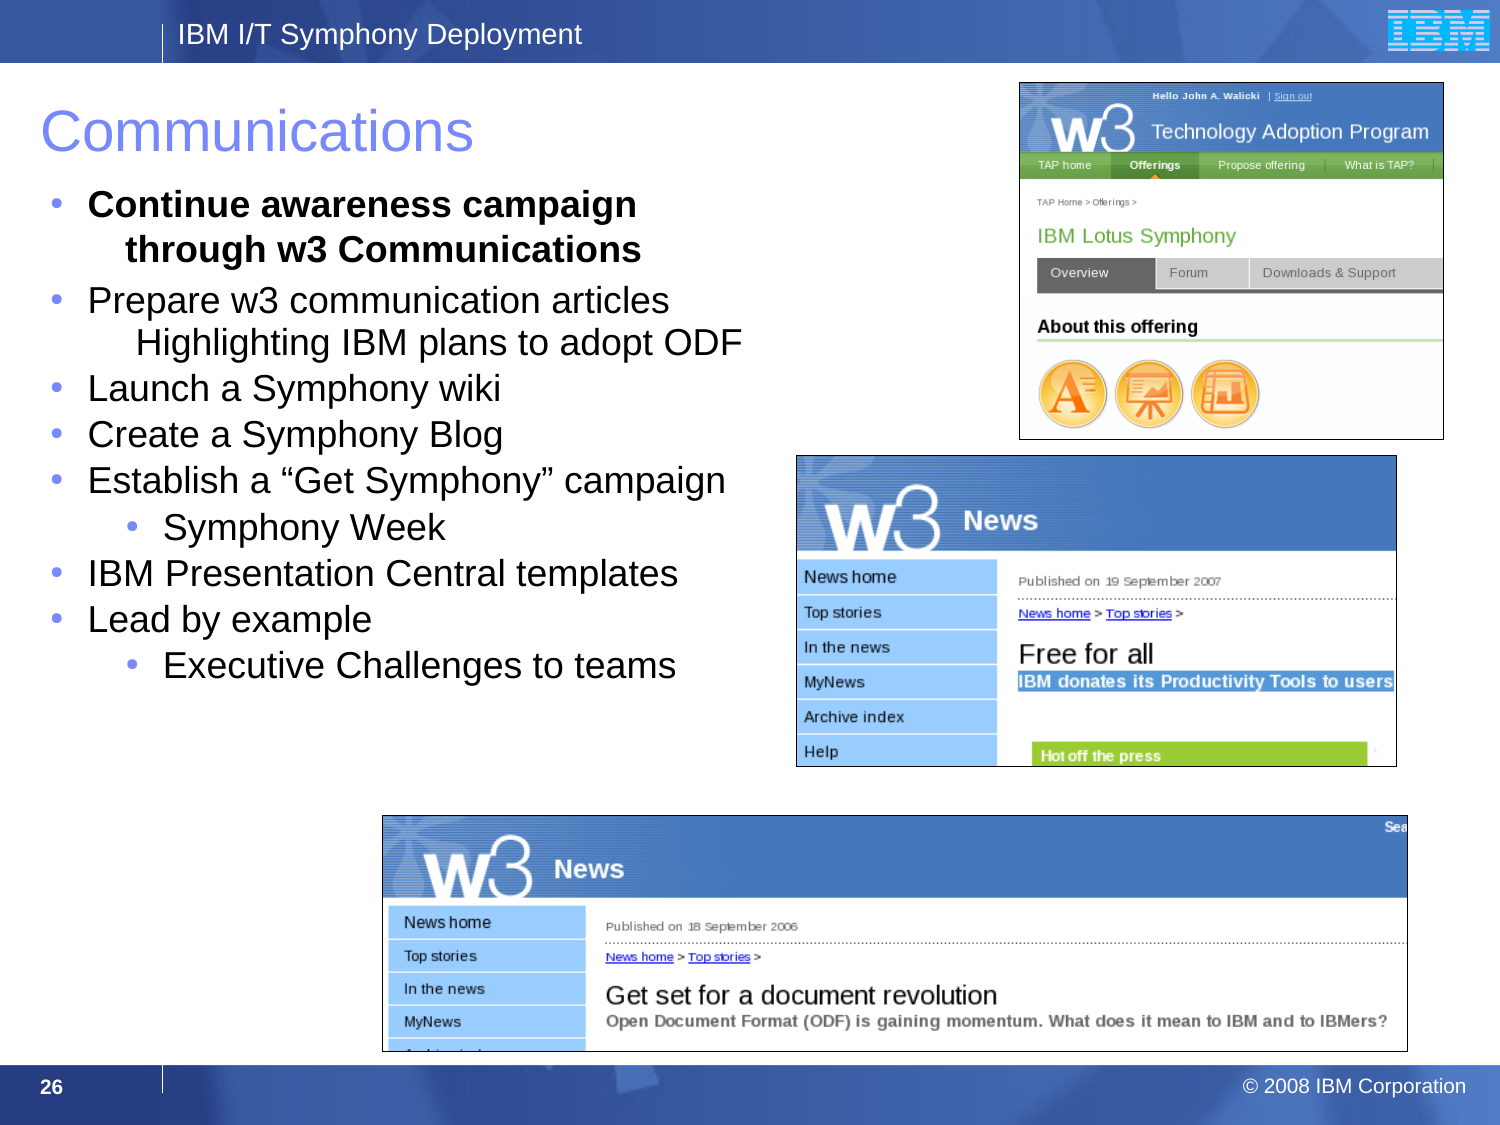

# Communications
Continue awareness campaign through w3 Communications
Prepare w3 communication articles
 Highlighting IBM plans to adopt ODF
Launch a Symphony wiki
Create a Symphony Blog
Establish a “Get Symphony” campaign
Symphony Week
IBM Presentation Central templates
Lead by example
Executive Challenges to teams
26